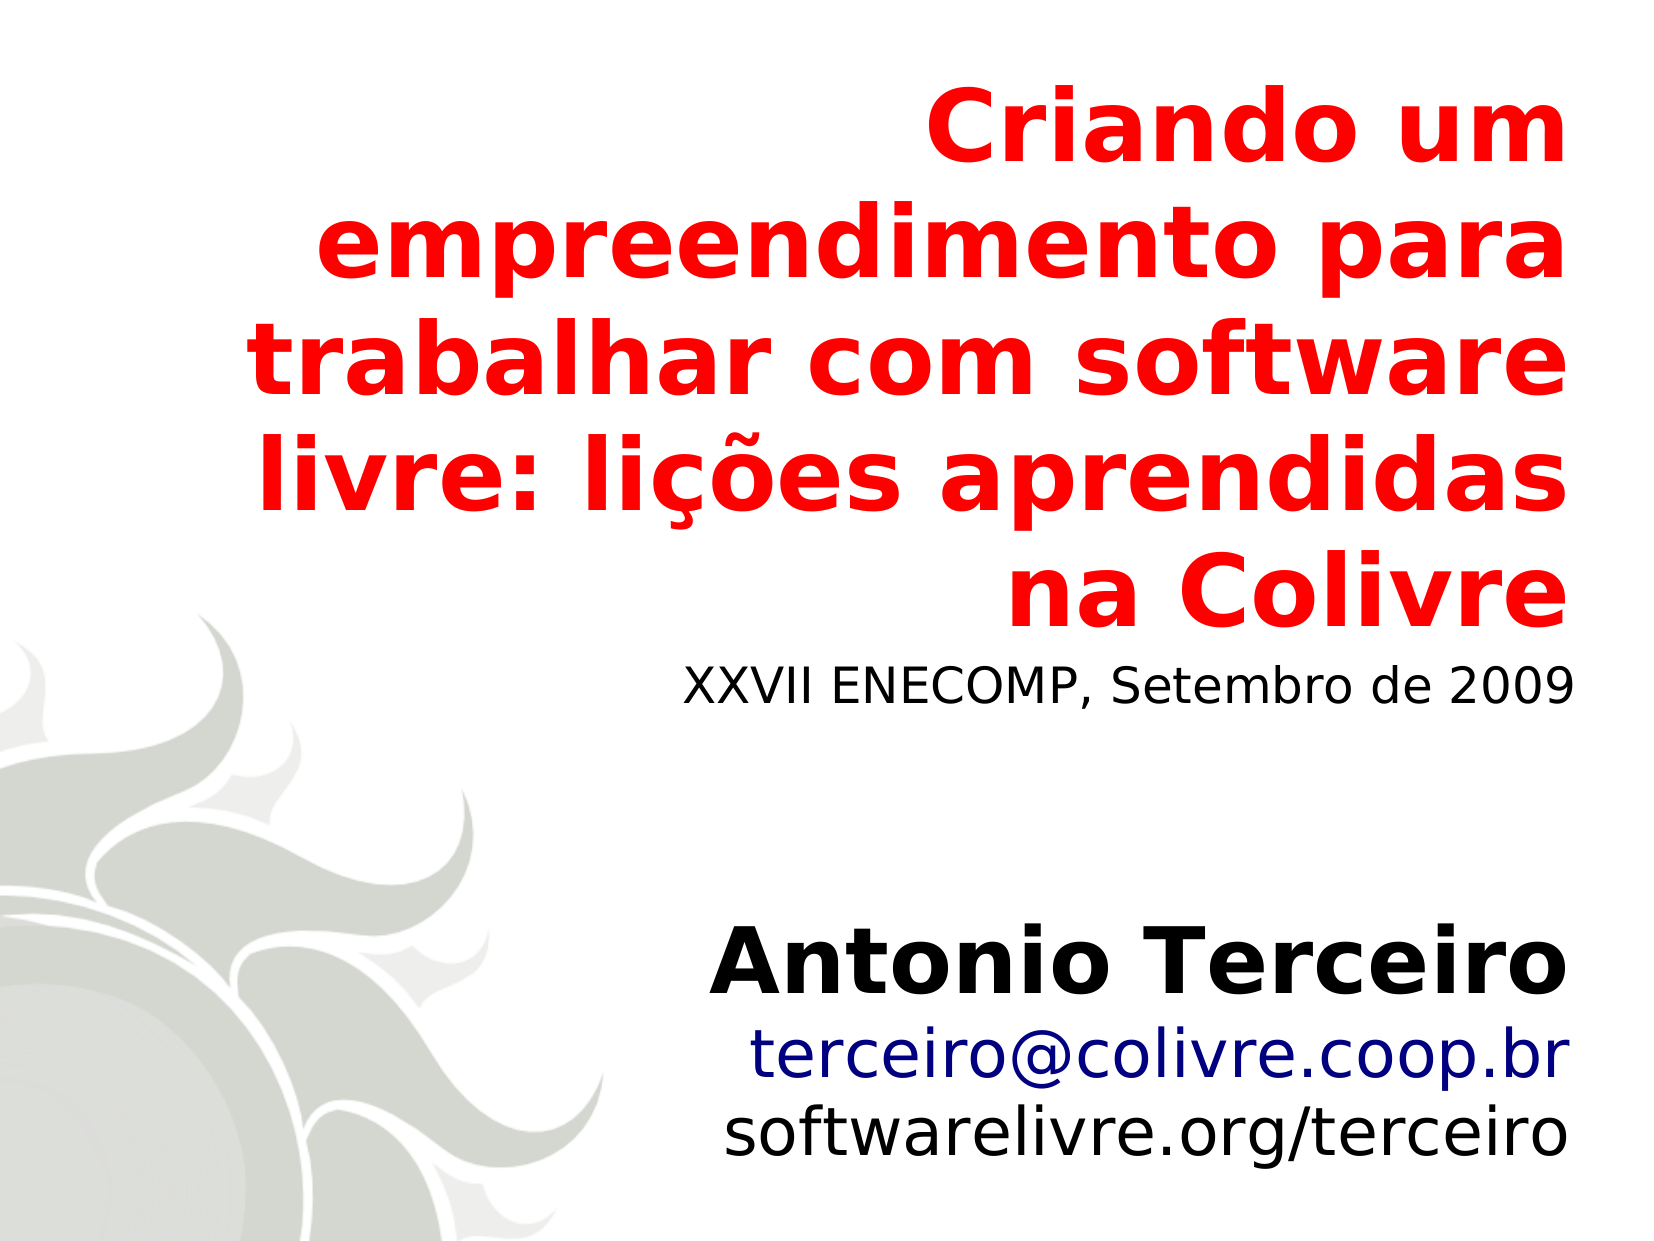

Criando um empreendimento para trabalhar com software livre: lições aprendidas na Colivre
XXVII ENECOMP, Setembro de 2009
# Antonio Terceiro
terceiro@colivre.coop.br
softwarelivre.org/terceiro